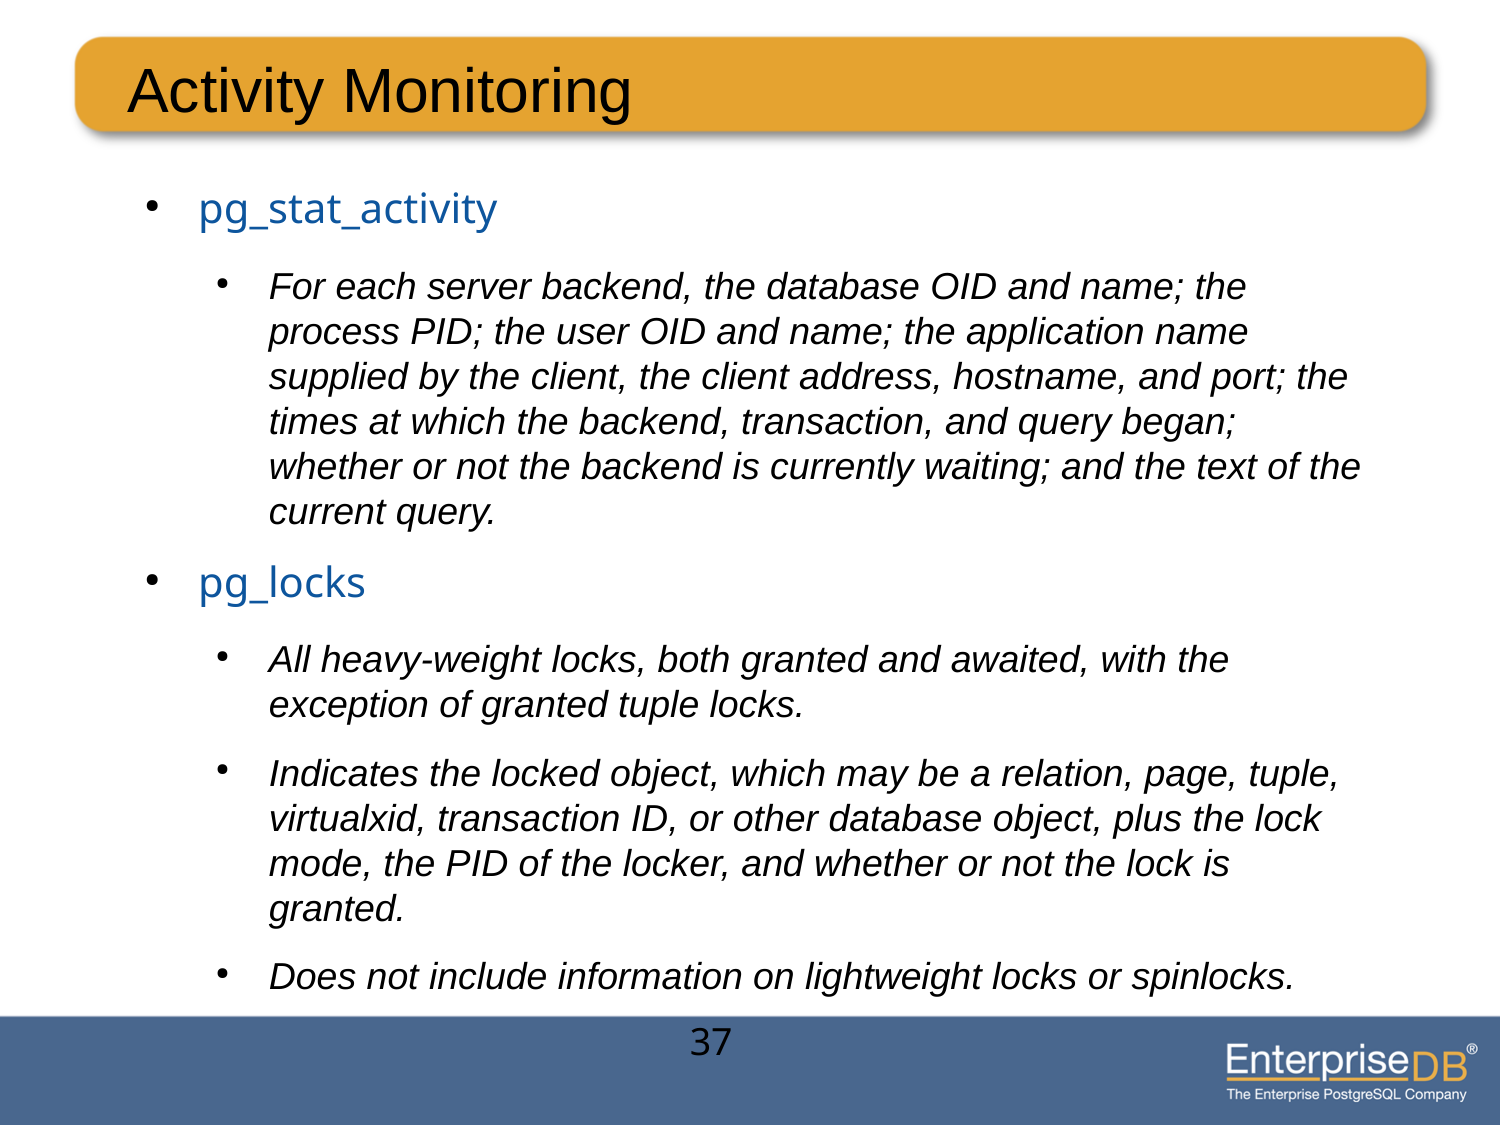

# Activity Monitoring
pg_stat_activity
For each server backend, the database OID and name; the process PID; the user OID and name; the application name supplied by the client, the client address, hostname, and port; the times at which the backend, transaction, and query began; whether or not the backend is currently waiting; and the text of the current query.
pg_locks
All heavy-weight locks, both granted and awaited, with the exception of granted tuple locks.
Indicates the locked object, which may be a relation, page, tuple, virtualxid, transaction ID, or other database object, plus the lock mode, the PID of the locker, and whether or not the lock is granted.
Does not include information on lightweight locks or spinlocks.